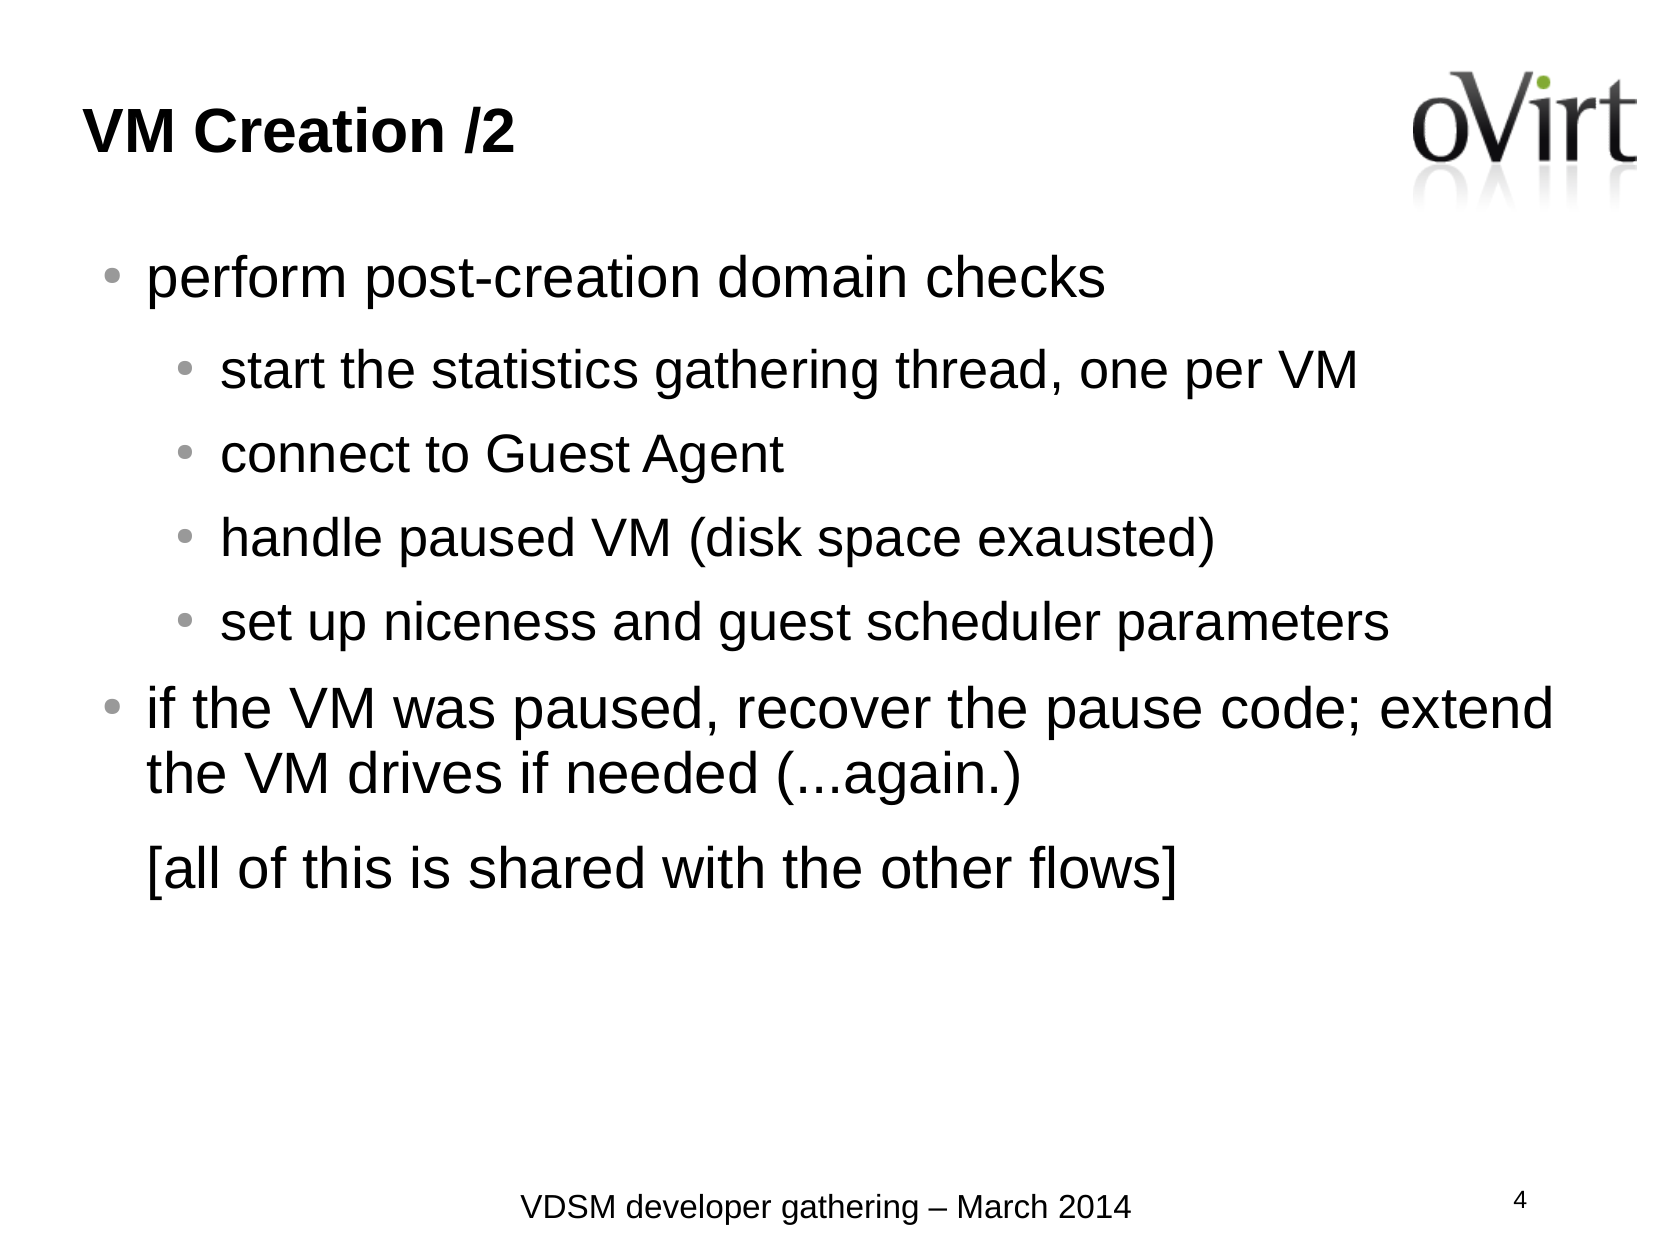

# VM Creation /2
perform post-creation domain checks
start the statistics gathering thread, one per VM
connect to Guest Agent
handle paused VM (disk space exausted)
set up niceness and guest scheduler parameters
if the VM was paused, recover the pause code; extend the VM drives if needed (...again.)
[all of this is shared with the other flows]